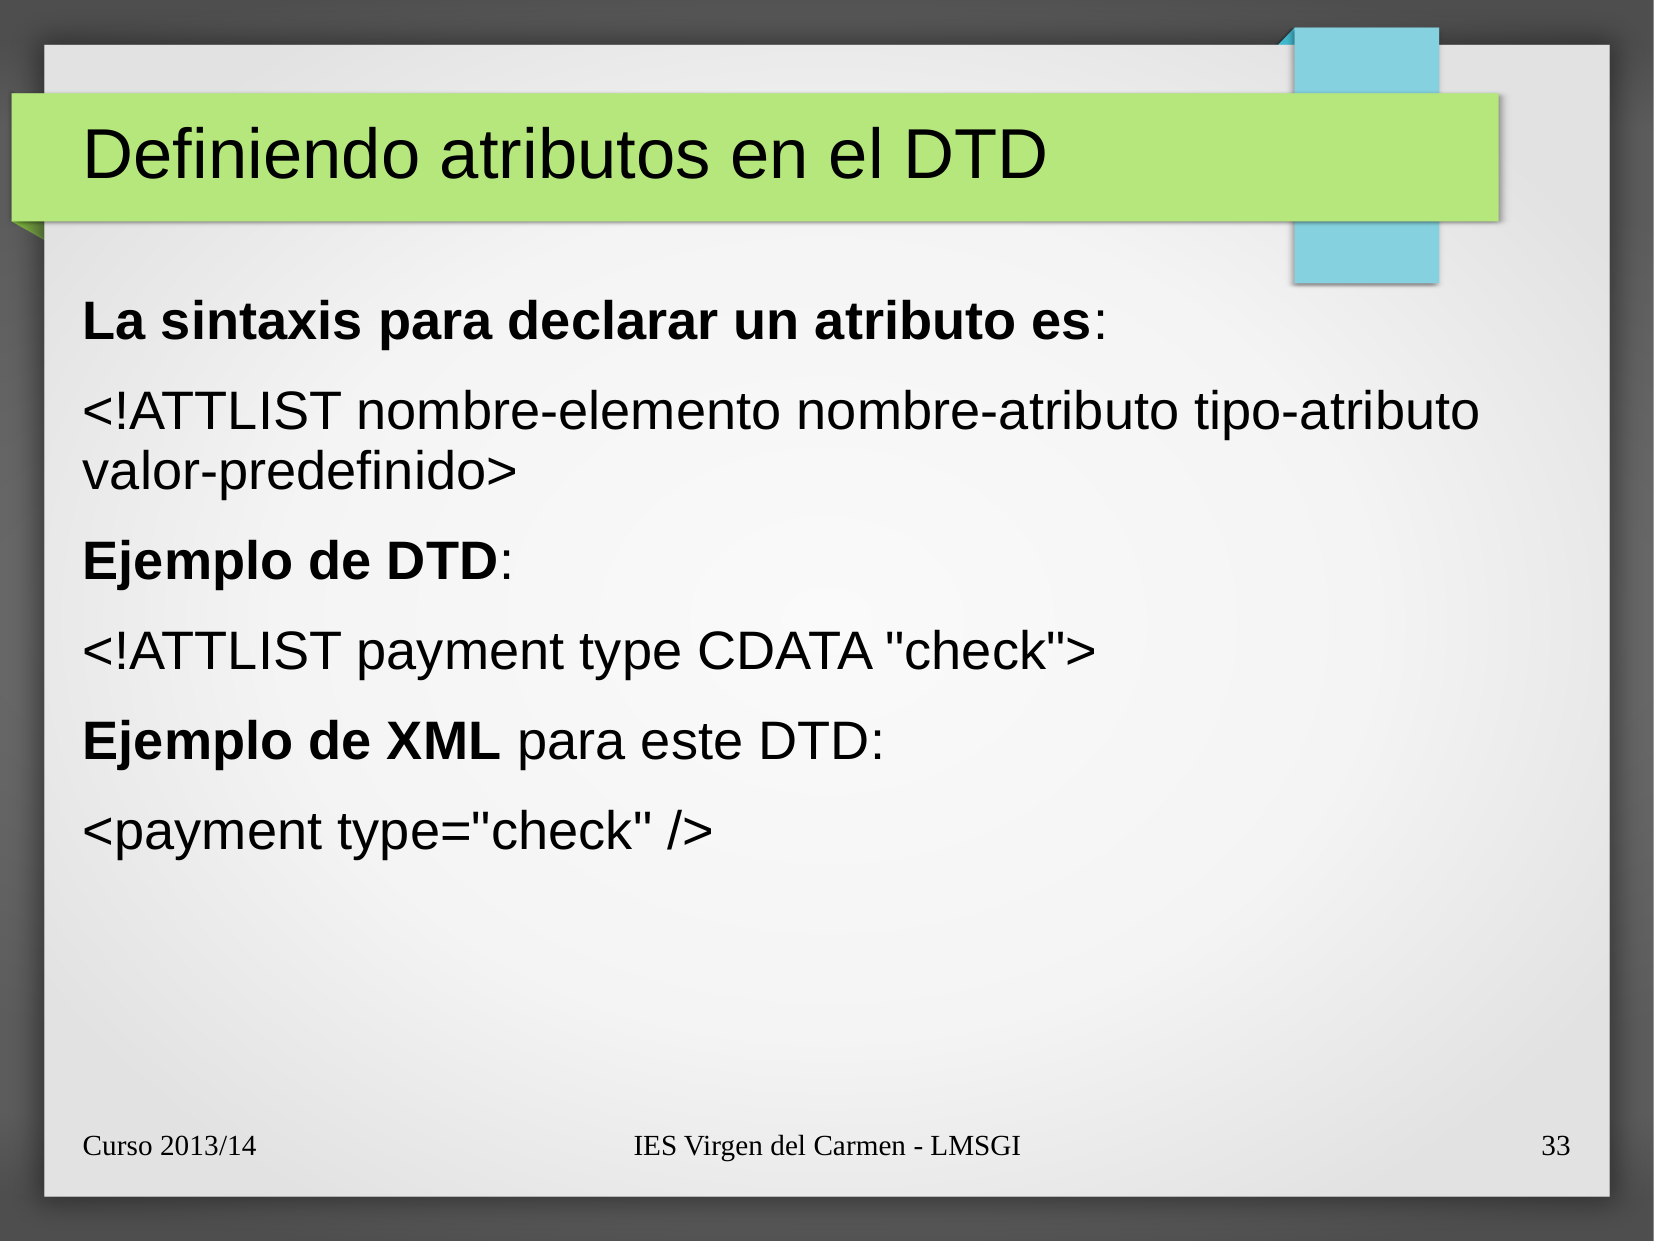

# Definiendo atributos en el DTD
La sintaxis para declarar un atributo es:
<!ATTLIST nombre-elemento nombre-atributo tipo-atributo valor-predefinido>
Ejemplo de DTD:
<!ATTLIST payment type CDATA "check">
Ejemplo de XML para este DTD:
<payment type="check" />
Curso 2013/14
IES Virgen del Carmen - LMSGI
33